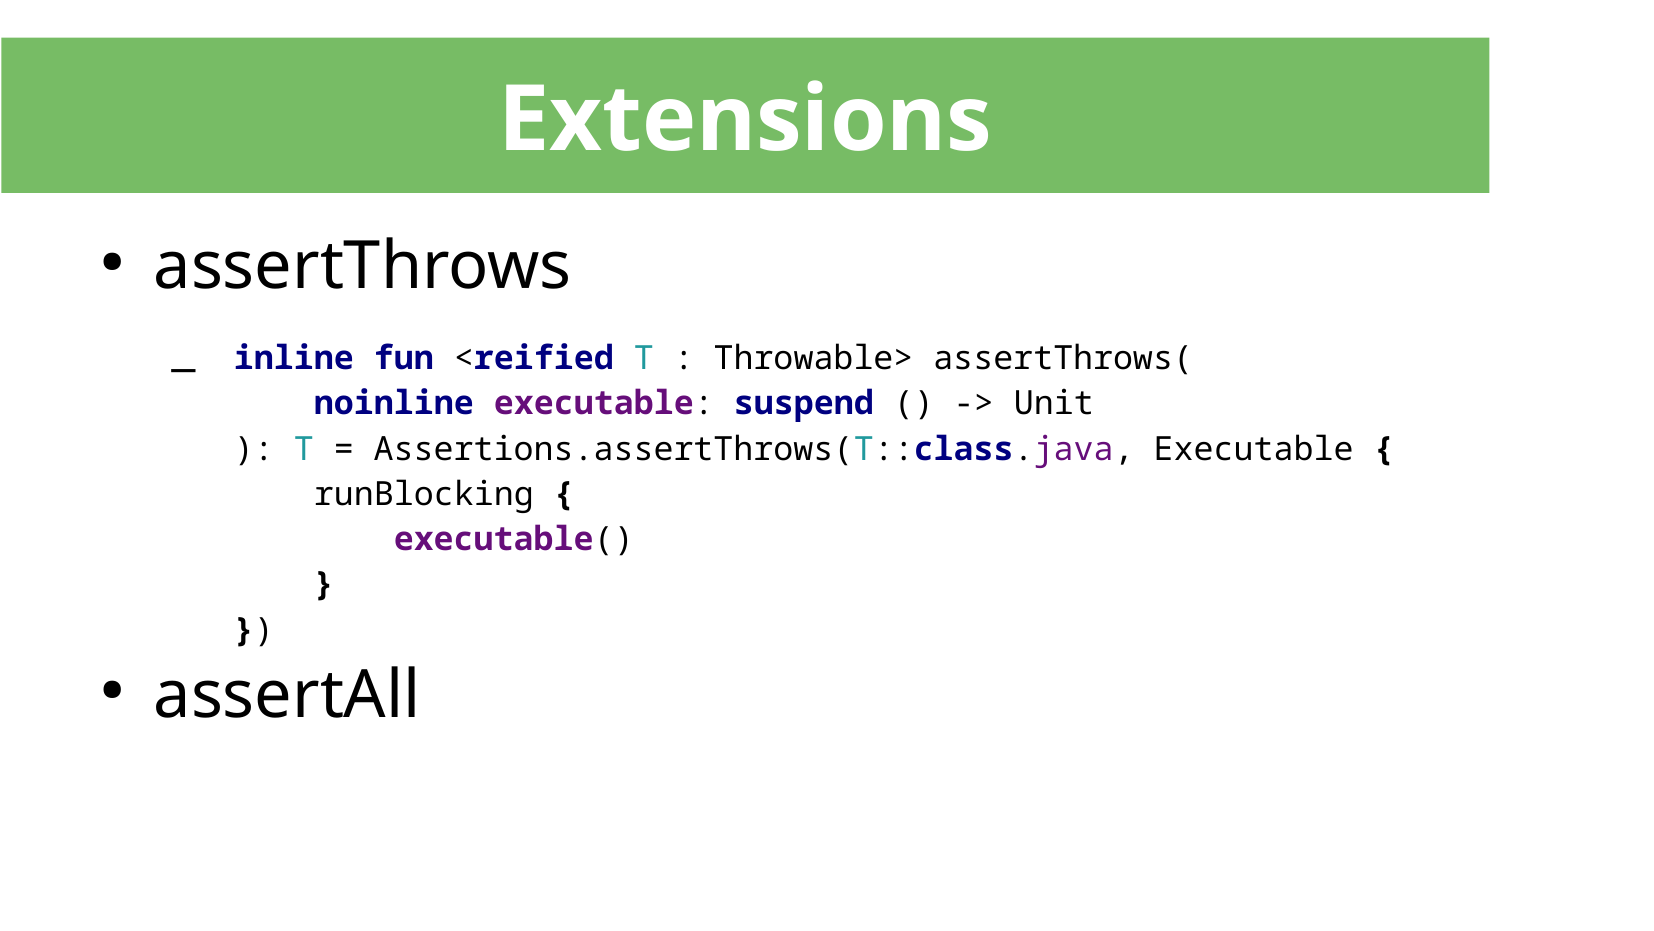

Extensions
# assertThrows
assertAll
inline fun <reified T : Throwable> assertThrows(
 noinline executable: suspend () -> Unit
): T = Assertions.assertThrows(T::class.java, Executable {
 runBlocking {
 executable()
 }
})